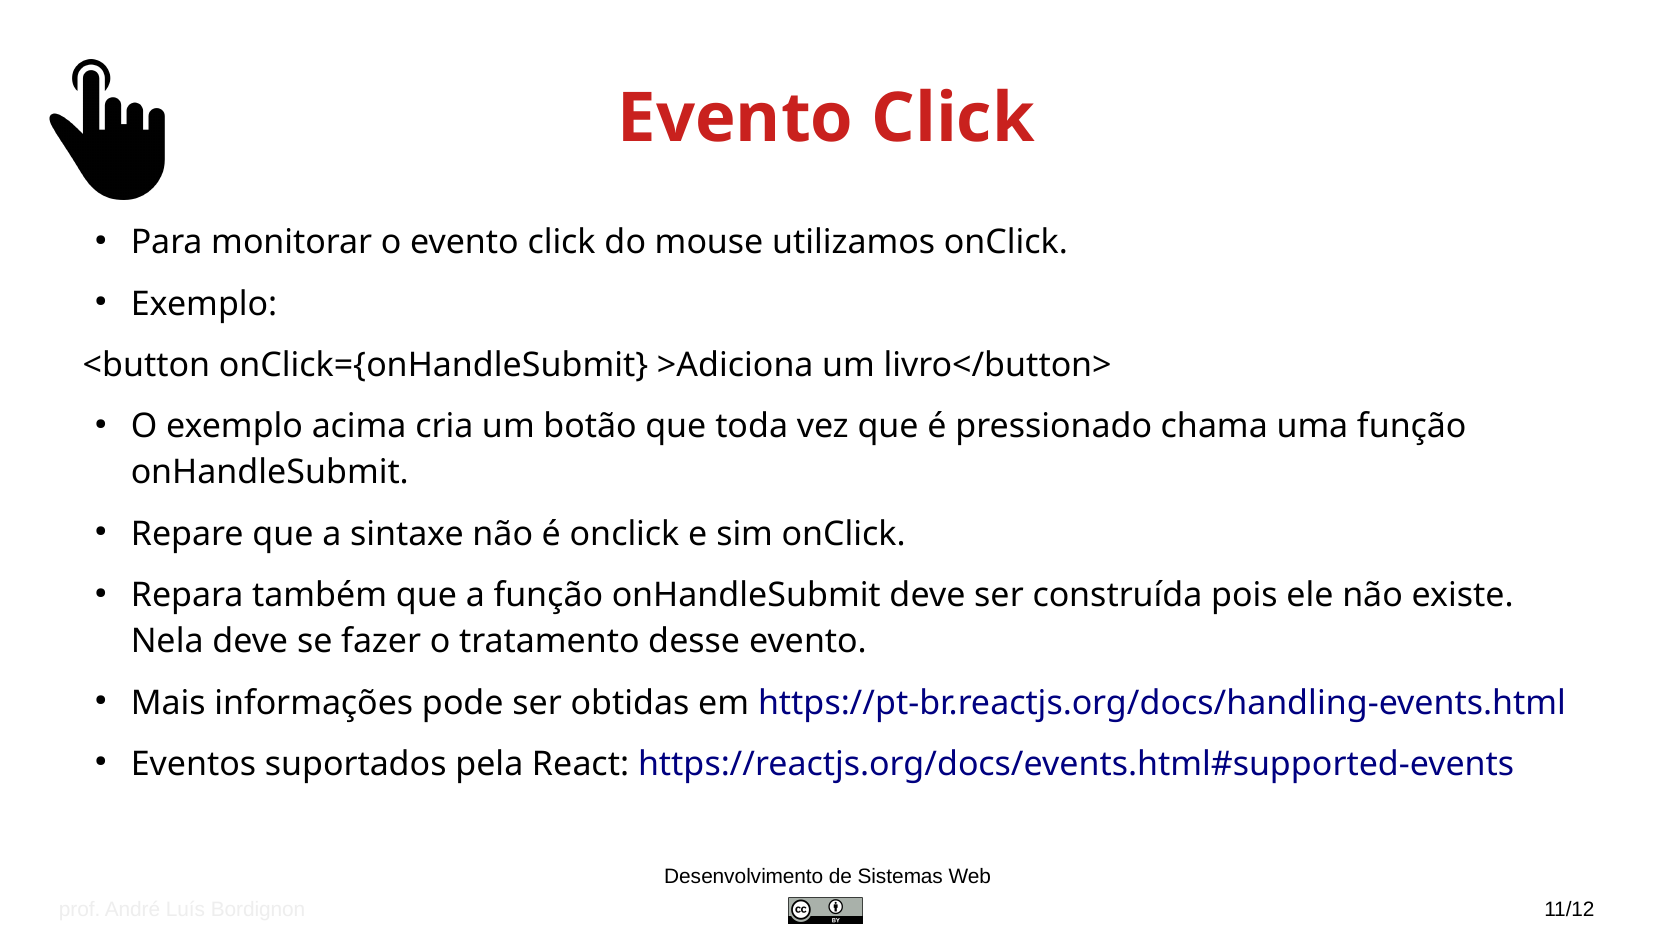

# Evento Click
Para monitorar o evento click do mouse utilizamos onClick.
Exemplo:
<button onClick={onHandleSubmit} >Adiciona um livro</button>
O exemplo acima cria um botão que toda vez que é pressionado chama uma função onHandleSubmit.
Repare que a sintaxe não é onclick e sim onClick.
Repara também que a função onHandleSubmit deve ser construída pois ele não existe. Nela deve se fazer o tratamento desse evento.
Mais informações pode ser obtidas em https://pt-br.reactjs.org/docs/handling-events.html
Eventos suportados pela React: https://reactjs.org/docs/events.html#supported-events
prof. André Luís Bordignon
11